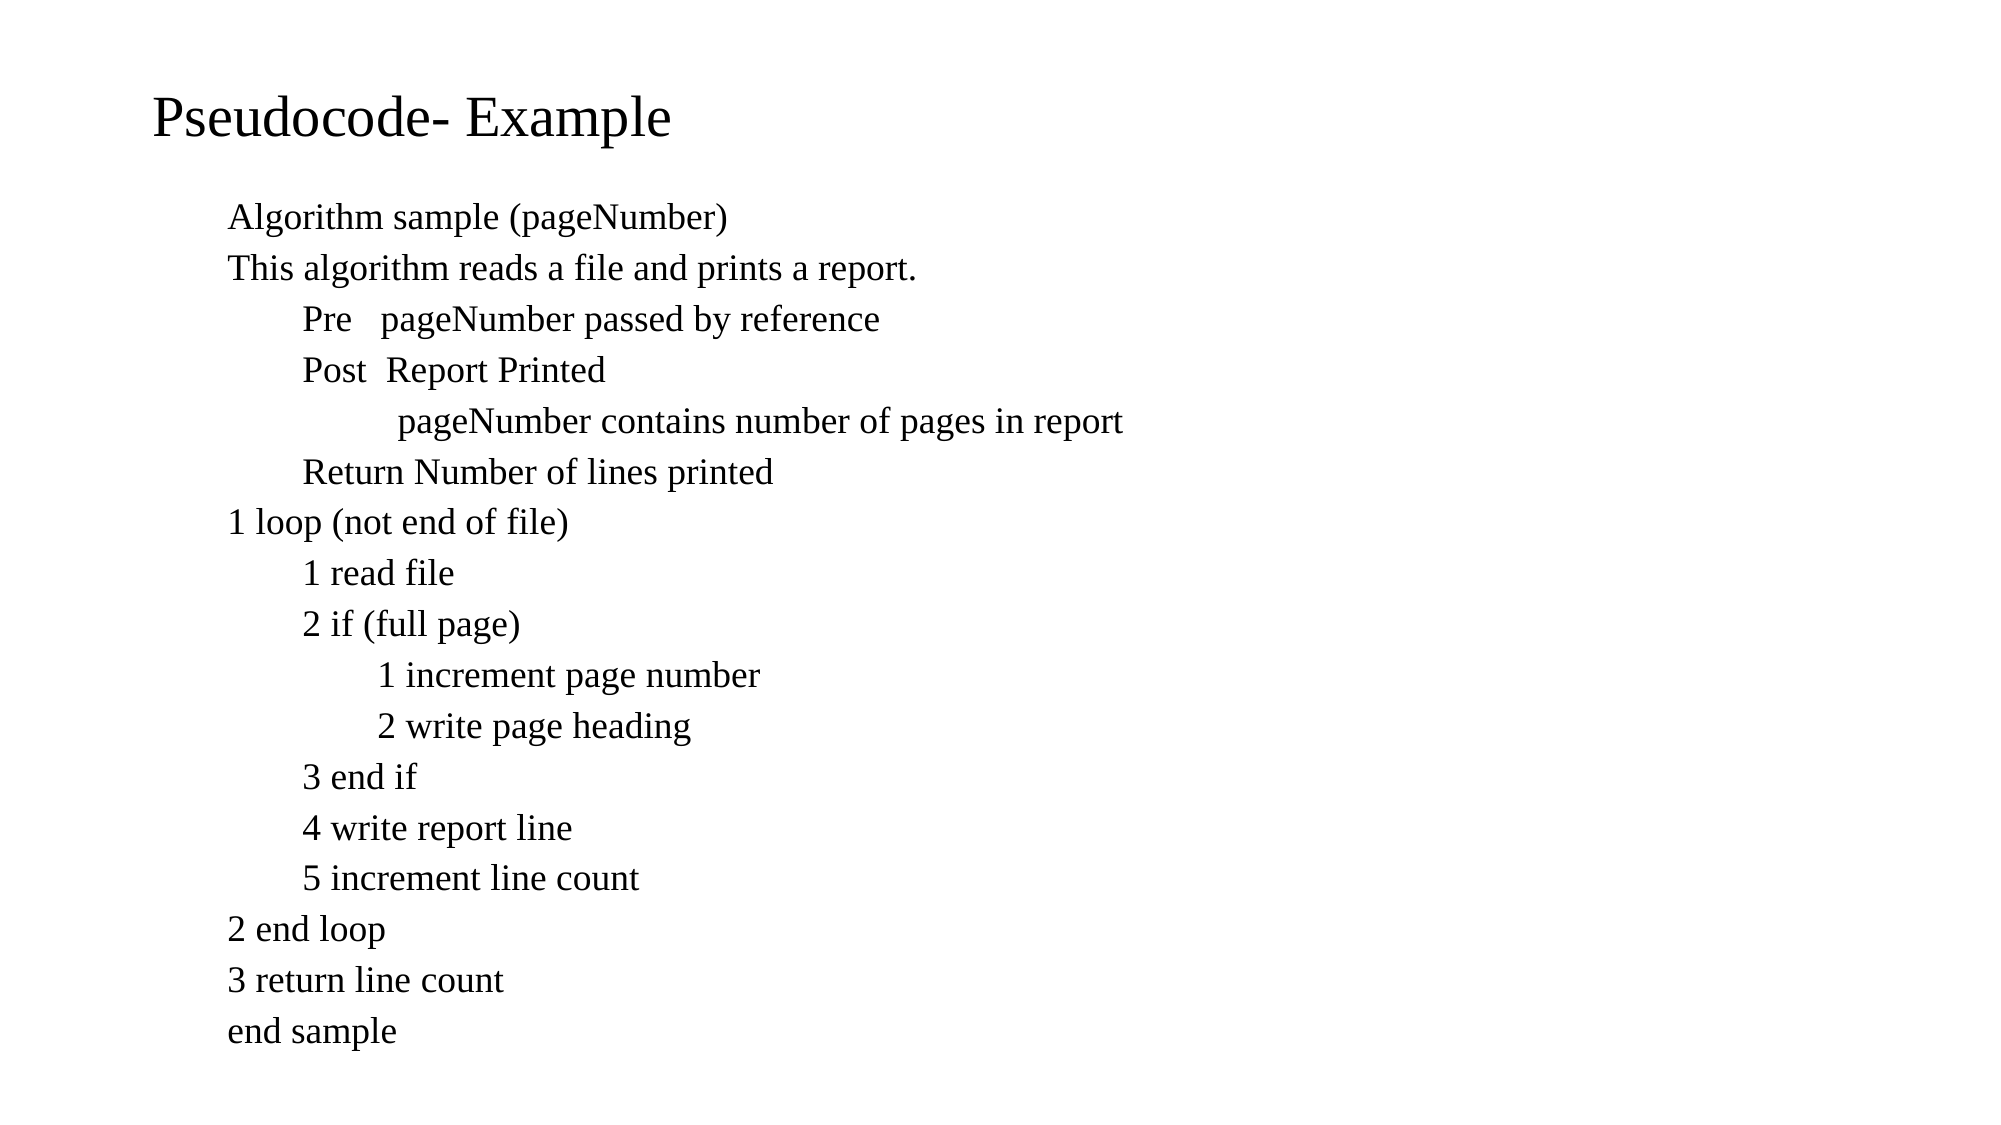

# Pseudocode- Example
Algorithm sample (pageNumber)
This algorithm reads a file and prints a report.
	Pre pageNumber passed by reference
	Post Report Printed
	 pageNumber contains number of pages in report
	Return Number of lines printed
1 loop (not end of file)
	1 read file
	2 if (full page)
		1 increment page number
		2 write page heading
	3 end if
	4 write report line
	5 increment line count
2 end loop
3 return line count
end sample